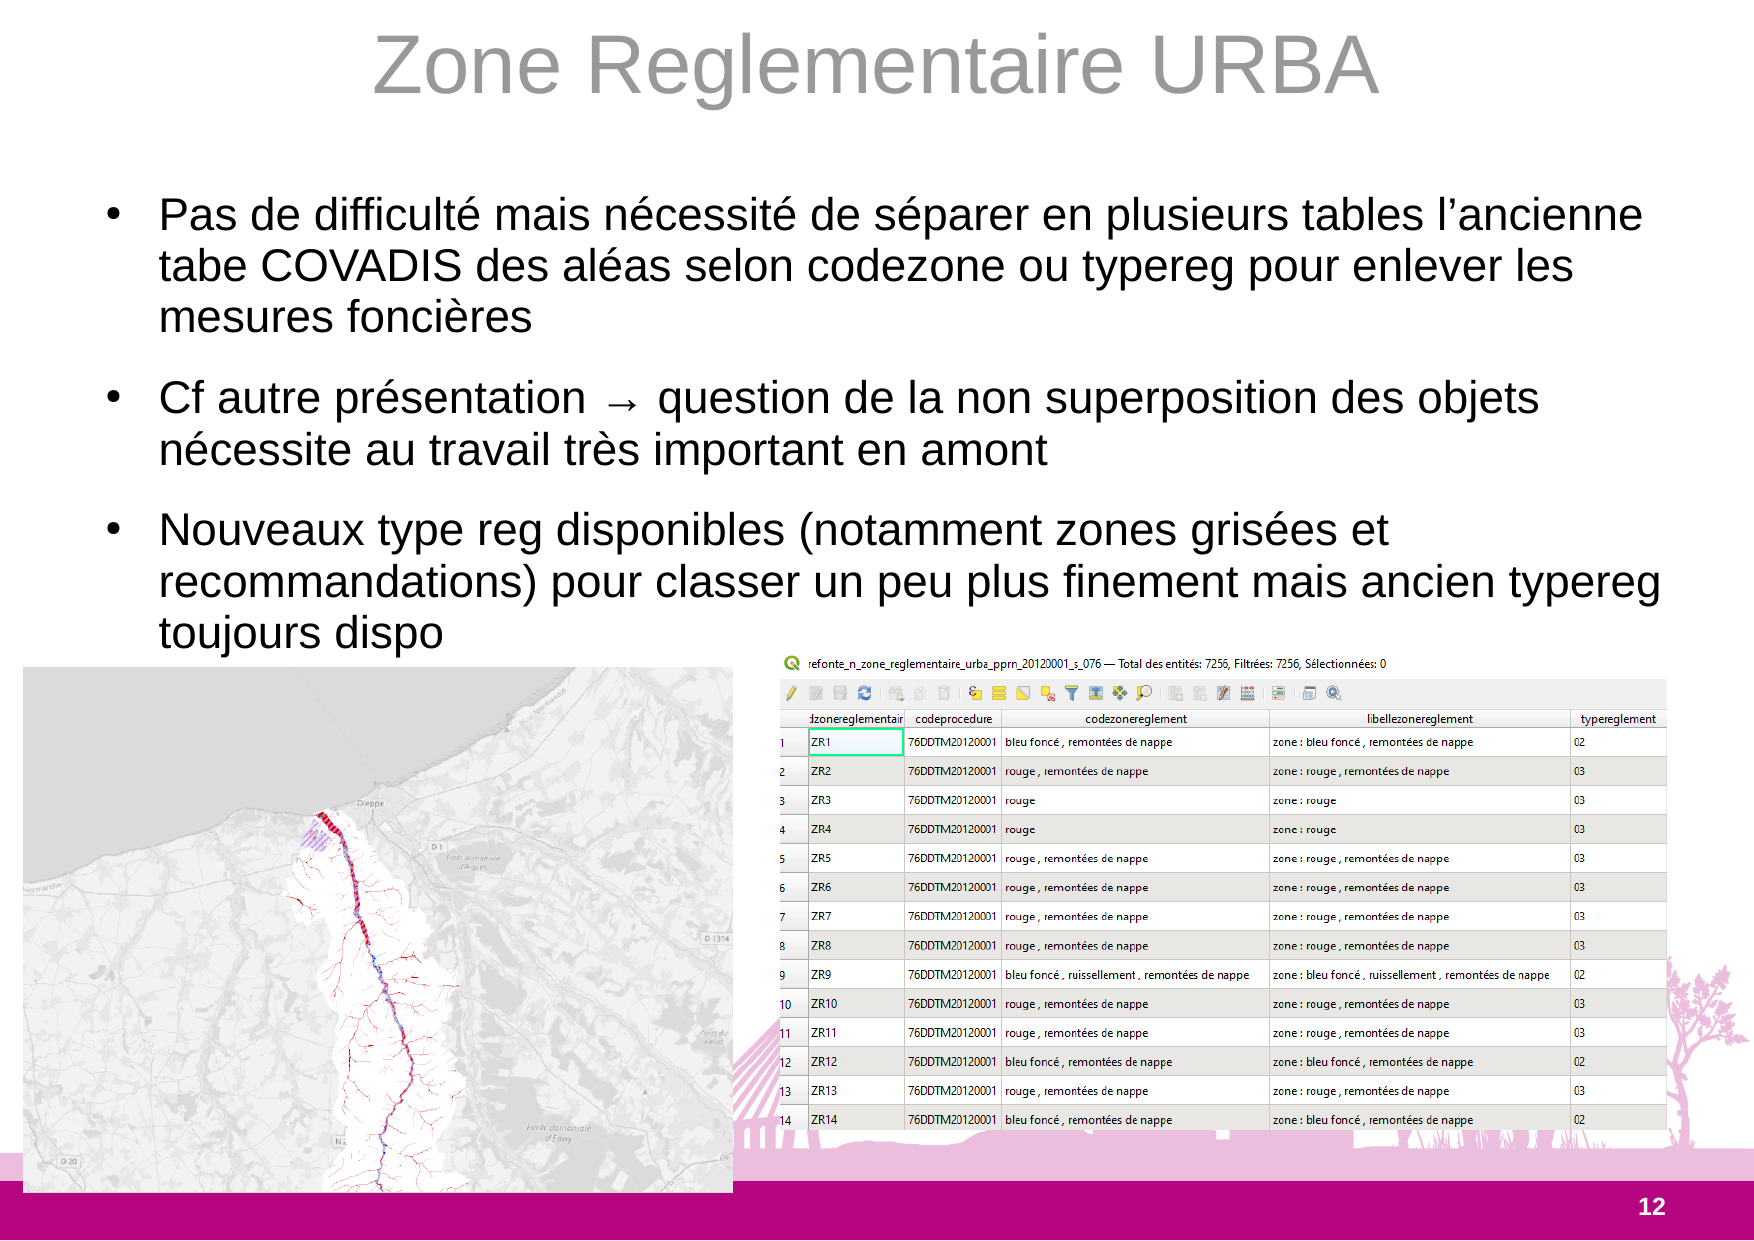

# Zone Reglementaire URBA
Pas de difficulté mais nécessité de séparer en plusieurs tables l’ancienne tabe COVADIS des aléas selon codezone ou typereg pour enlever les mesures foncières
Cf autre présentation → question de la non superposition des objets nécessite au travail très important en amont
Nouveaux type reg disponibles (notamment zones grisées et recommandations) pour classer un peu plus finement mais ancien typereg toujours dispo
12